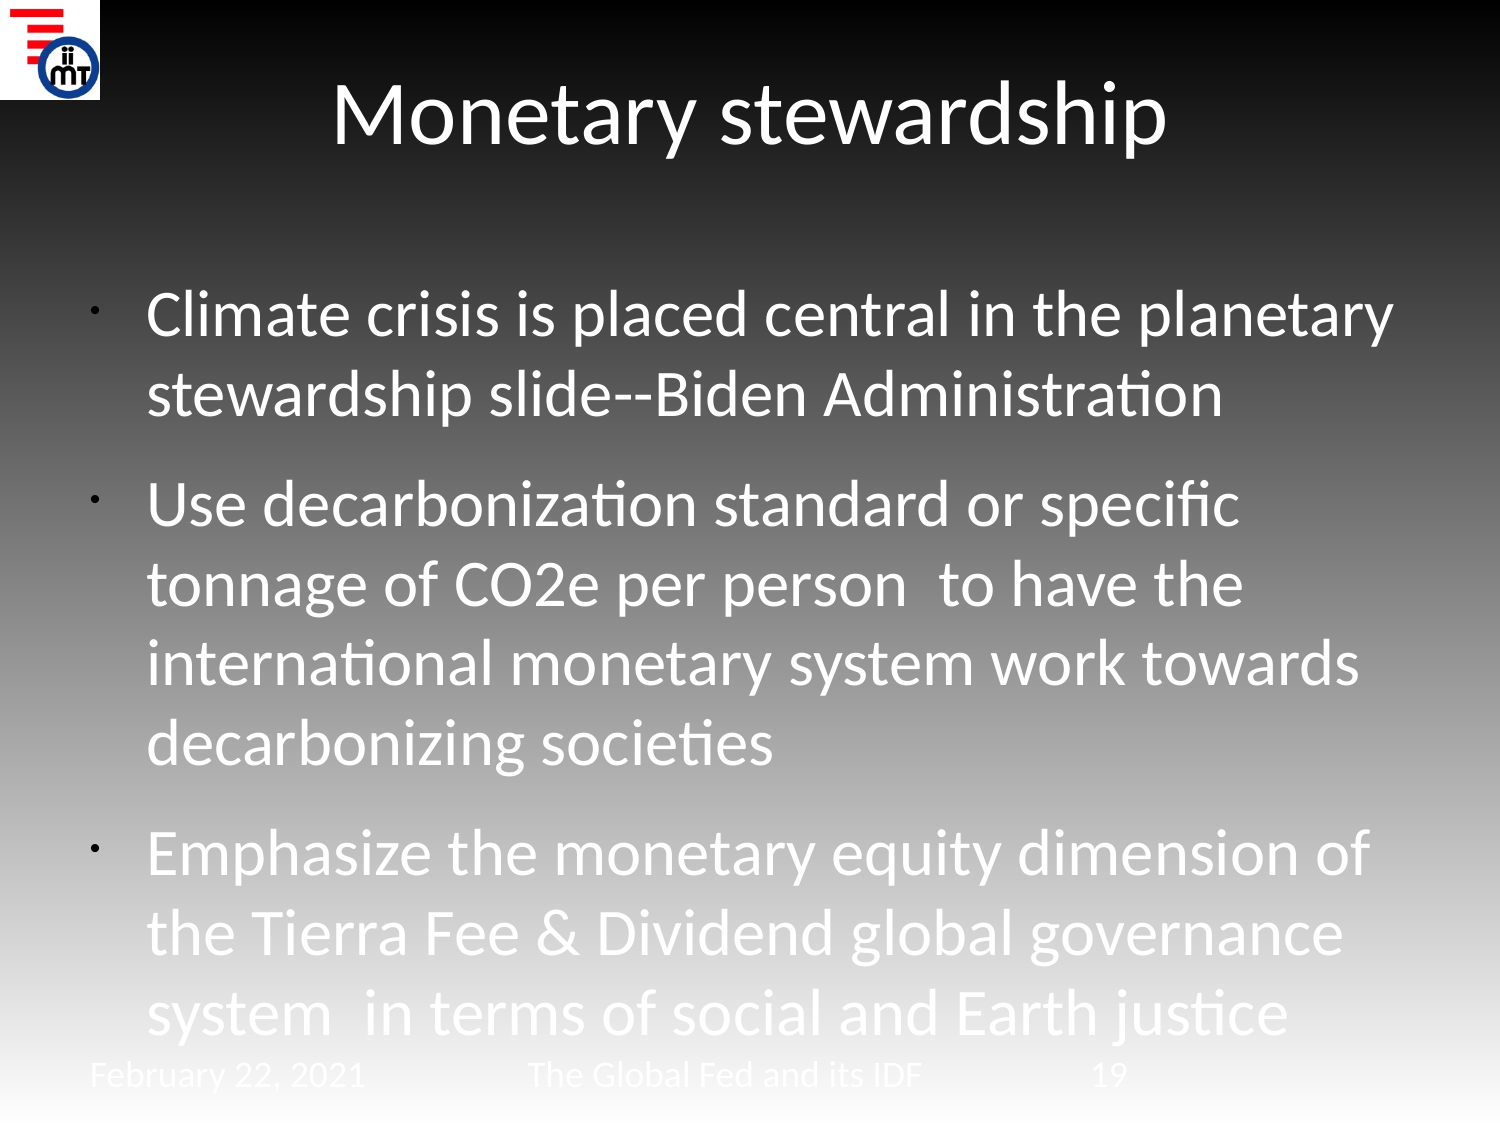

# Monetary stewardship
Climate crisis is placed central in the planetary stewardship slide--Biden Administration
Use decarbonization standard or specific tonnage of CO2e per person to have the international monetary system work towards decarbonizing societies
Emphasize the monetary equity dimension of the Tierra Fee & Dividend global governance system in terms of social and Earth justice
February 22, 2021
The Global Fed and its IDF